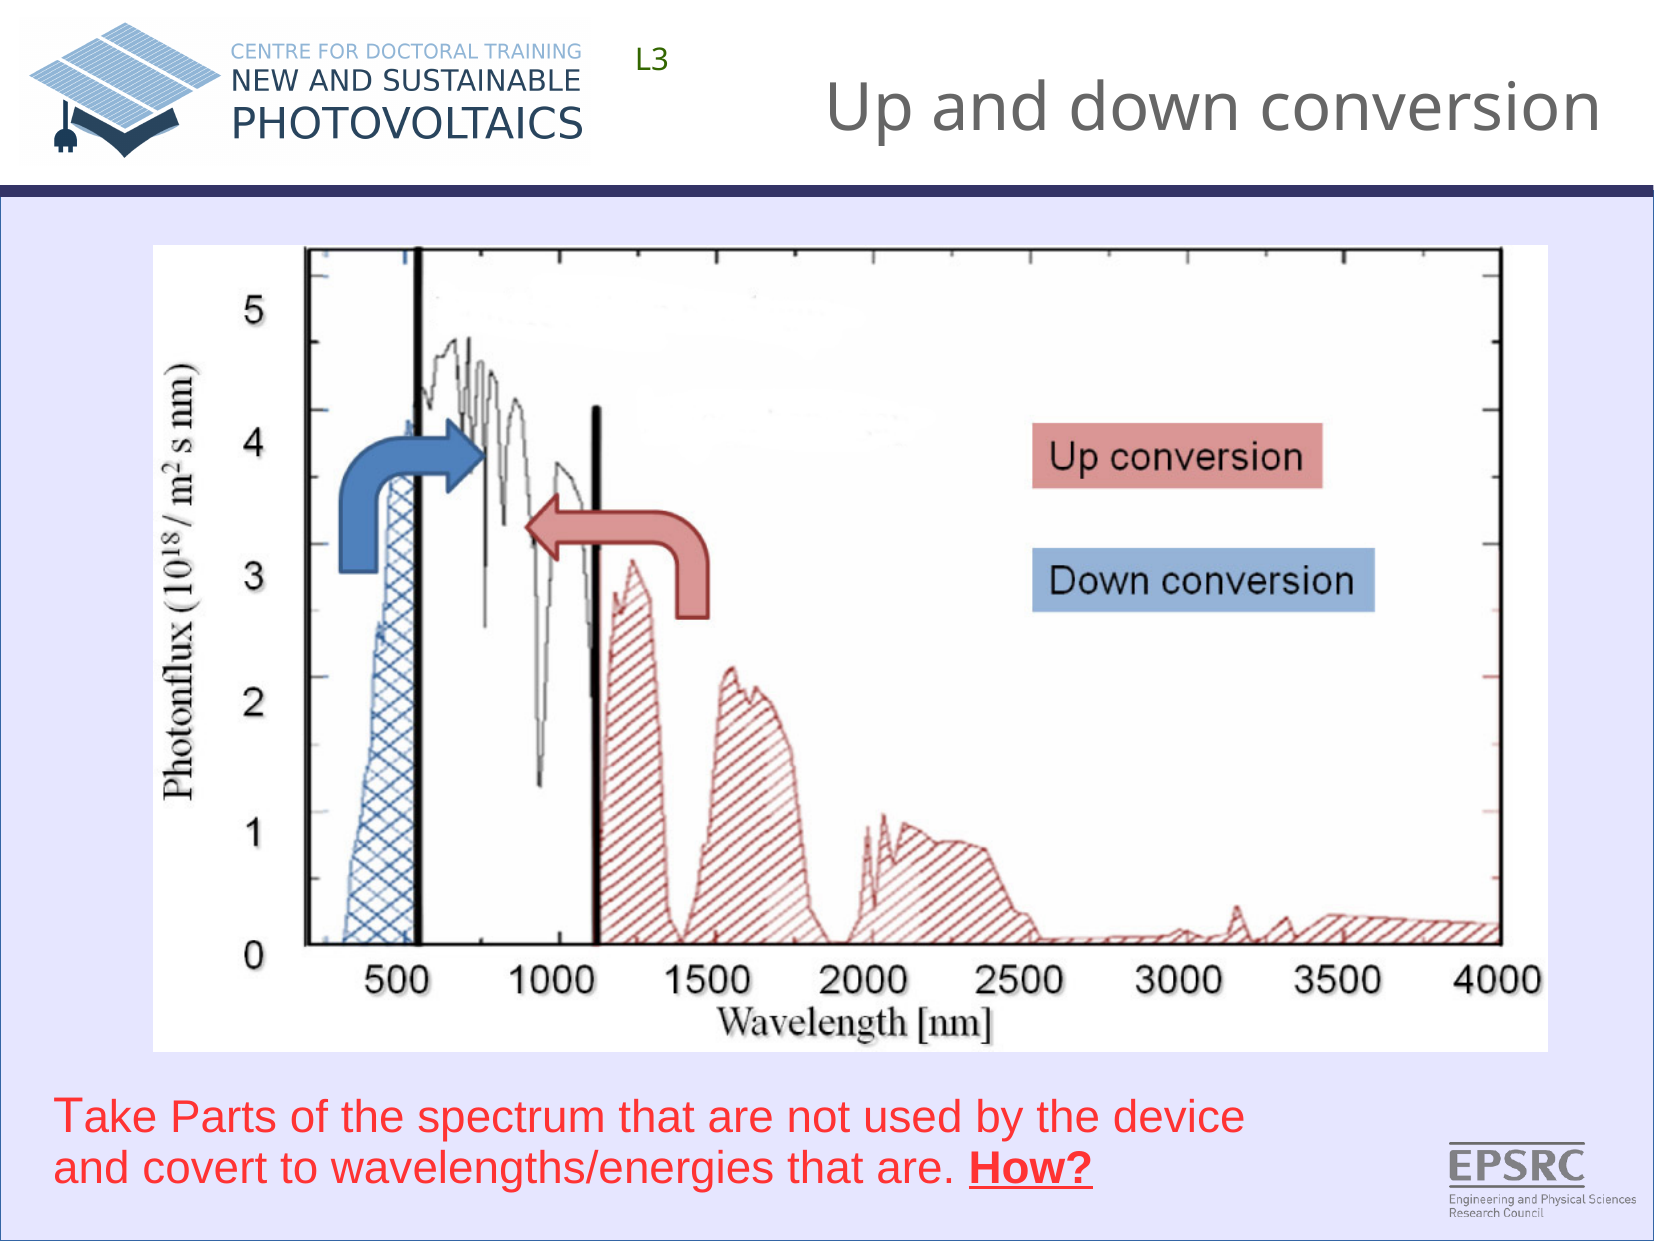

L3
Up and down conversion
Take Parts of the spectrum that are not used by the device and covert to wavelengths/energies that are. How?